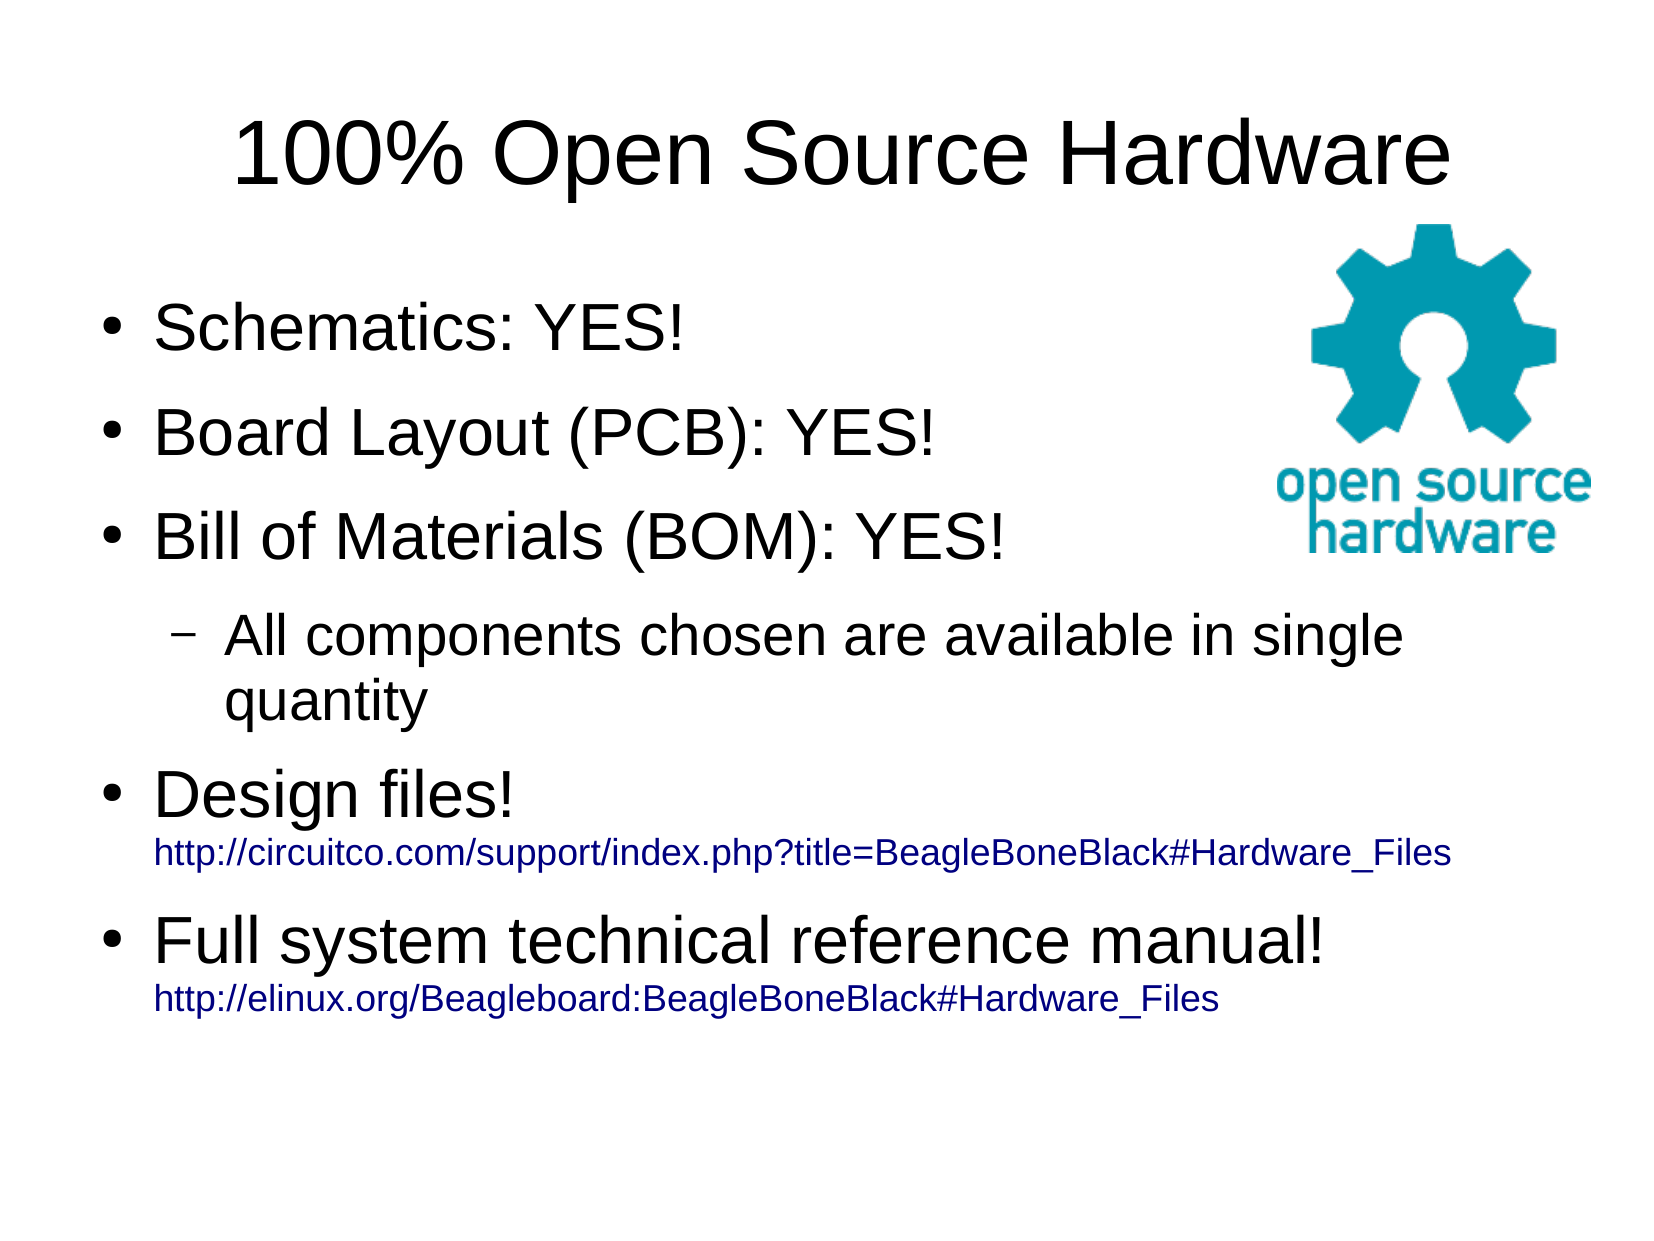

# 100% Open Source Hardware
Schematics: YES!
Board Layout (PCB): YES!
Bill of Materials (BOM): YES!
All components chosen are available in single quantity
Design files! http://circuitco.com/support/index.php?title=BeagleBoneBlack#Hardware_Files
Full system technical reference manual! http://elinux.org/Beagleboard:BeagleBoneBlack#Hardware_Files